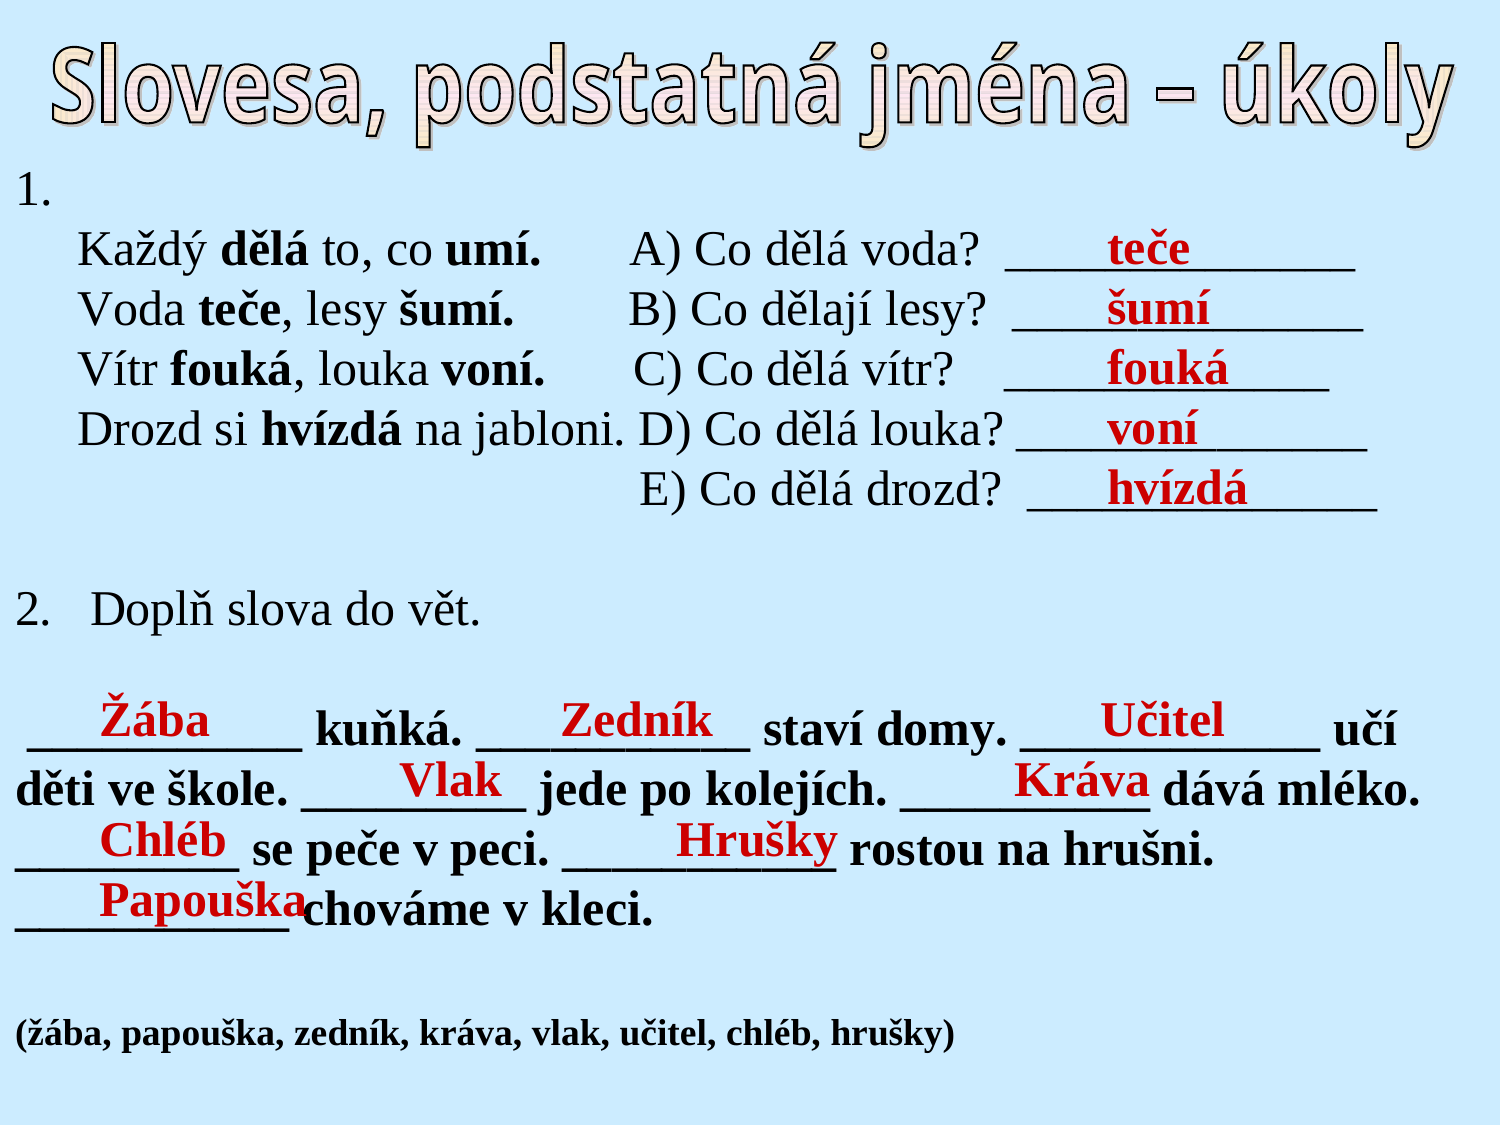

Slovesa, podstatná jména – úkoly
 Každý dělá to, co umí. A) Co dělá voda? ______________
 Voda teče, lesy šumí. B) Co dělají lesy? ______________
 Vítr fouká, louka voní. C) Co dělá vítr? _____________
 Drozd si hvízdá na jabloni. D) Co dělá louka? ______________
 E) Co dělá drozd? ______________
2.	Doplň slova do vět.
 ___________ kuňká. ___________ staví domy. ____________ učí
děti ve škole. _________ jede po kolejích. __________ dává mléko.
_________ se peče v peci. ___________ rostou na hrušni.
___________ chováme v kleci.
(žába, papouška, zedník, kráva, vlak, učitel, chléb, hrušky)
teče
šumí
fouká
voní
hvízdá
Žába Zedník Učitel
 Vlak Kráva
Chléb Hrušky
Papouška